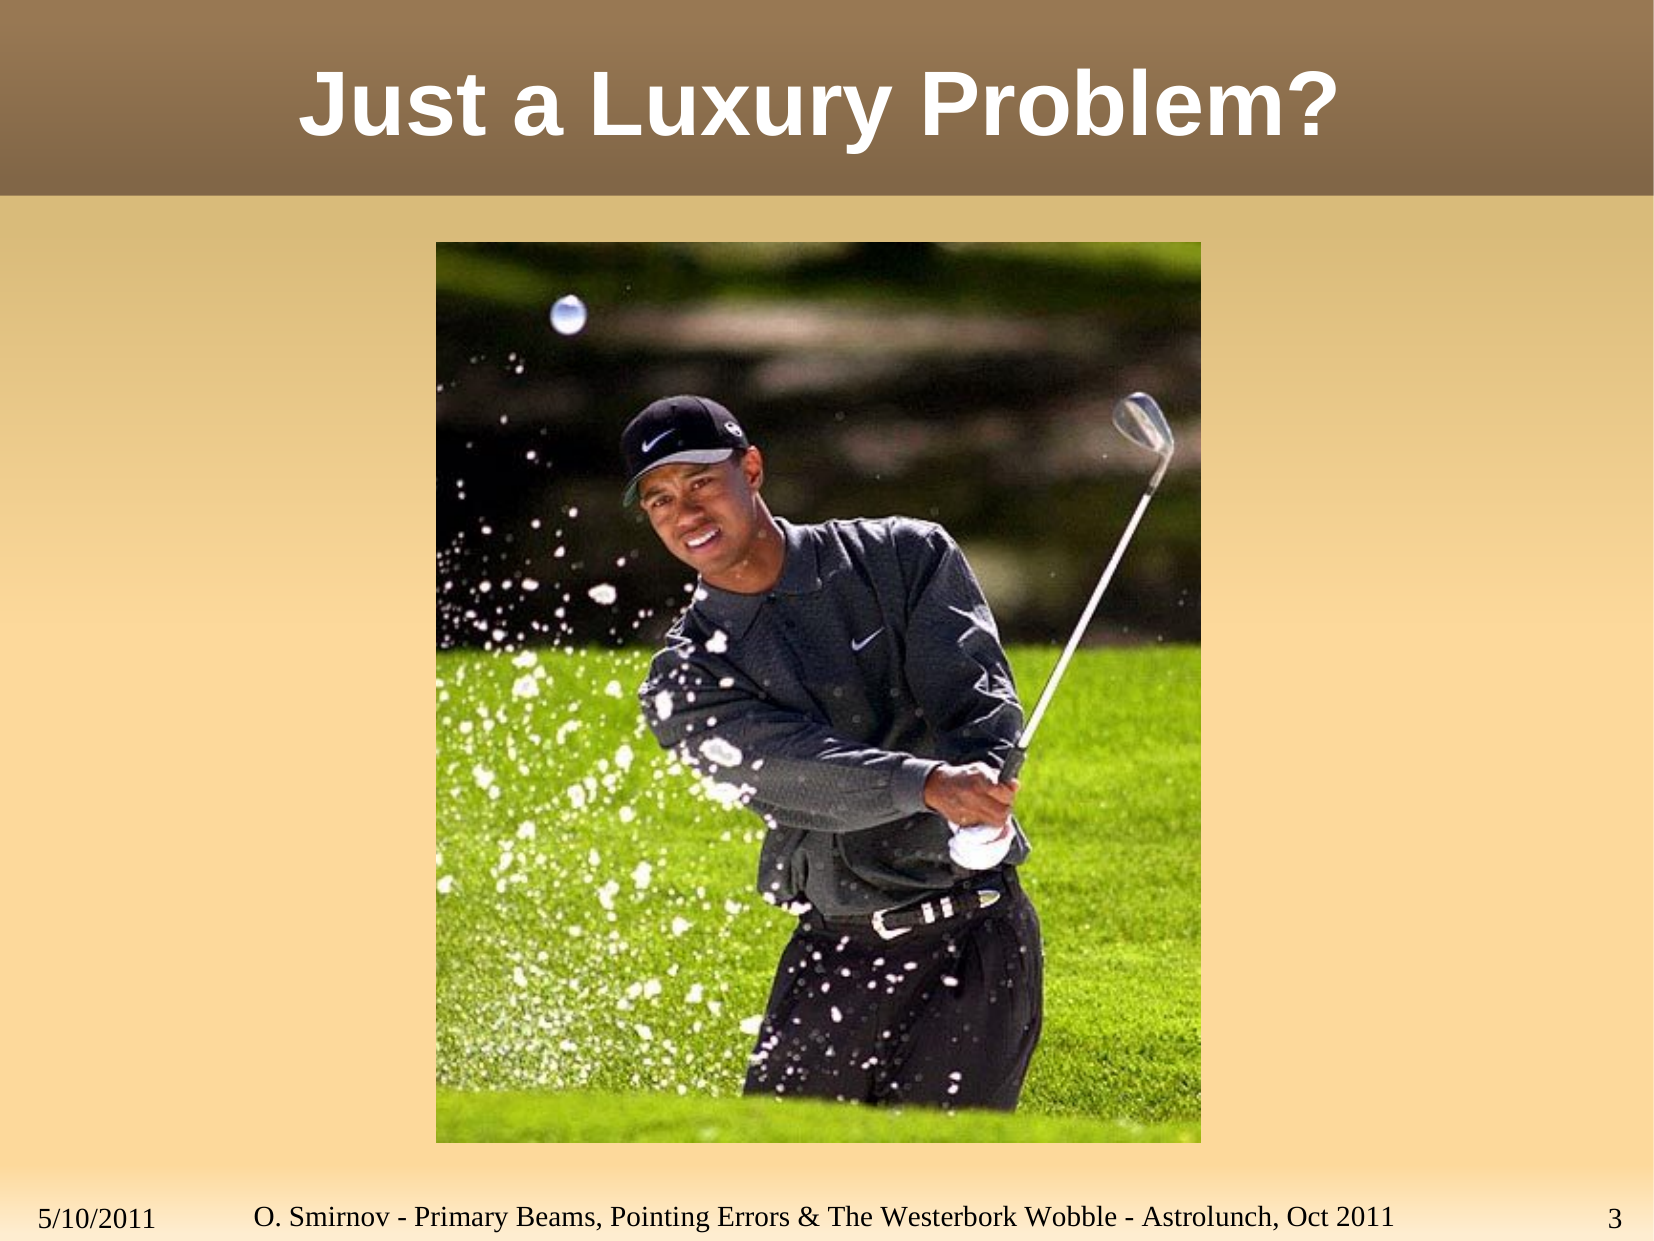

# Just a Luxury Problem?
O. Smirnov - Primary Beams, Pointing Errors & The Westerbork Wobble - Astrolunch, Oct 2011
5/10/2011
3